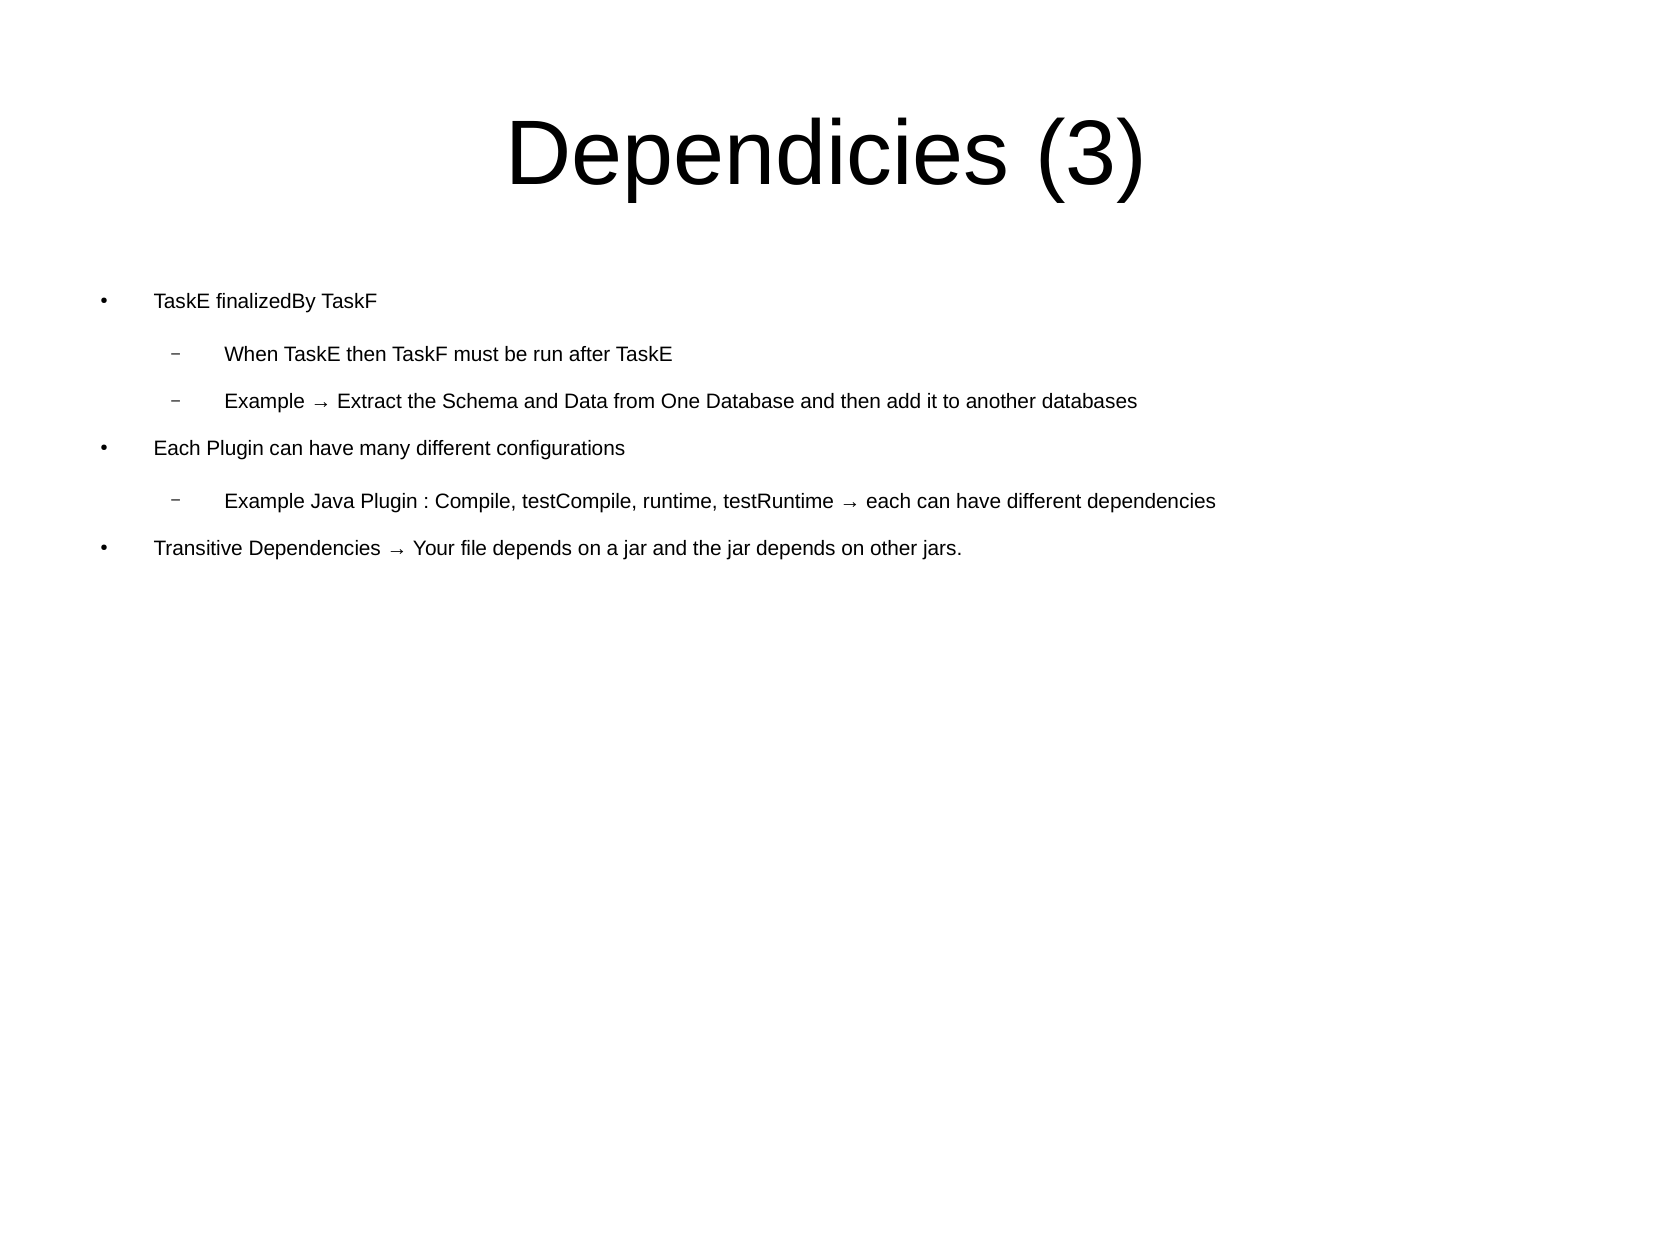

# Dependicies (3)
TaskE finalizedBy TaskF
When TaskE then TaskF must be run after TaskE
Example → Extract the Schema and Data from One Database and then add it to another databases
Each Plugin can have many different configurations
Example Java Plugin : Compile, testCompile, runtime, testRuntime → each can have different dependencies
Transitive Dependencies → Your file depends on a jar and the jar depends on other jars.